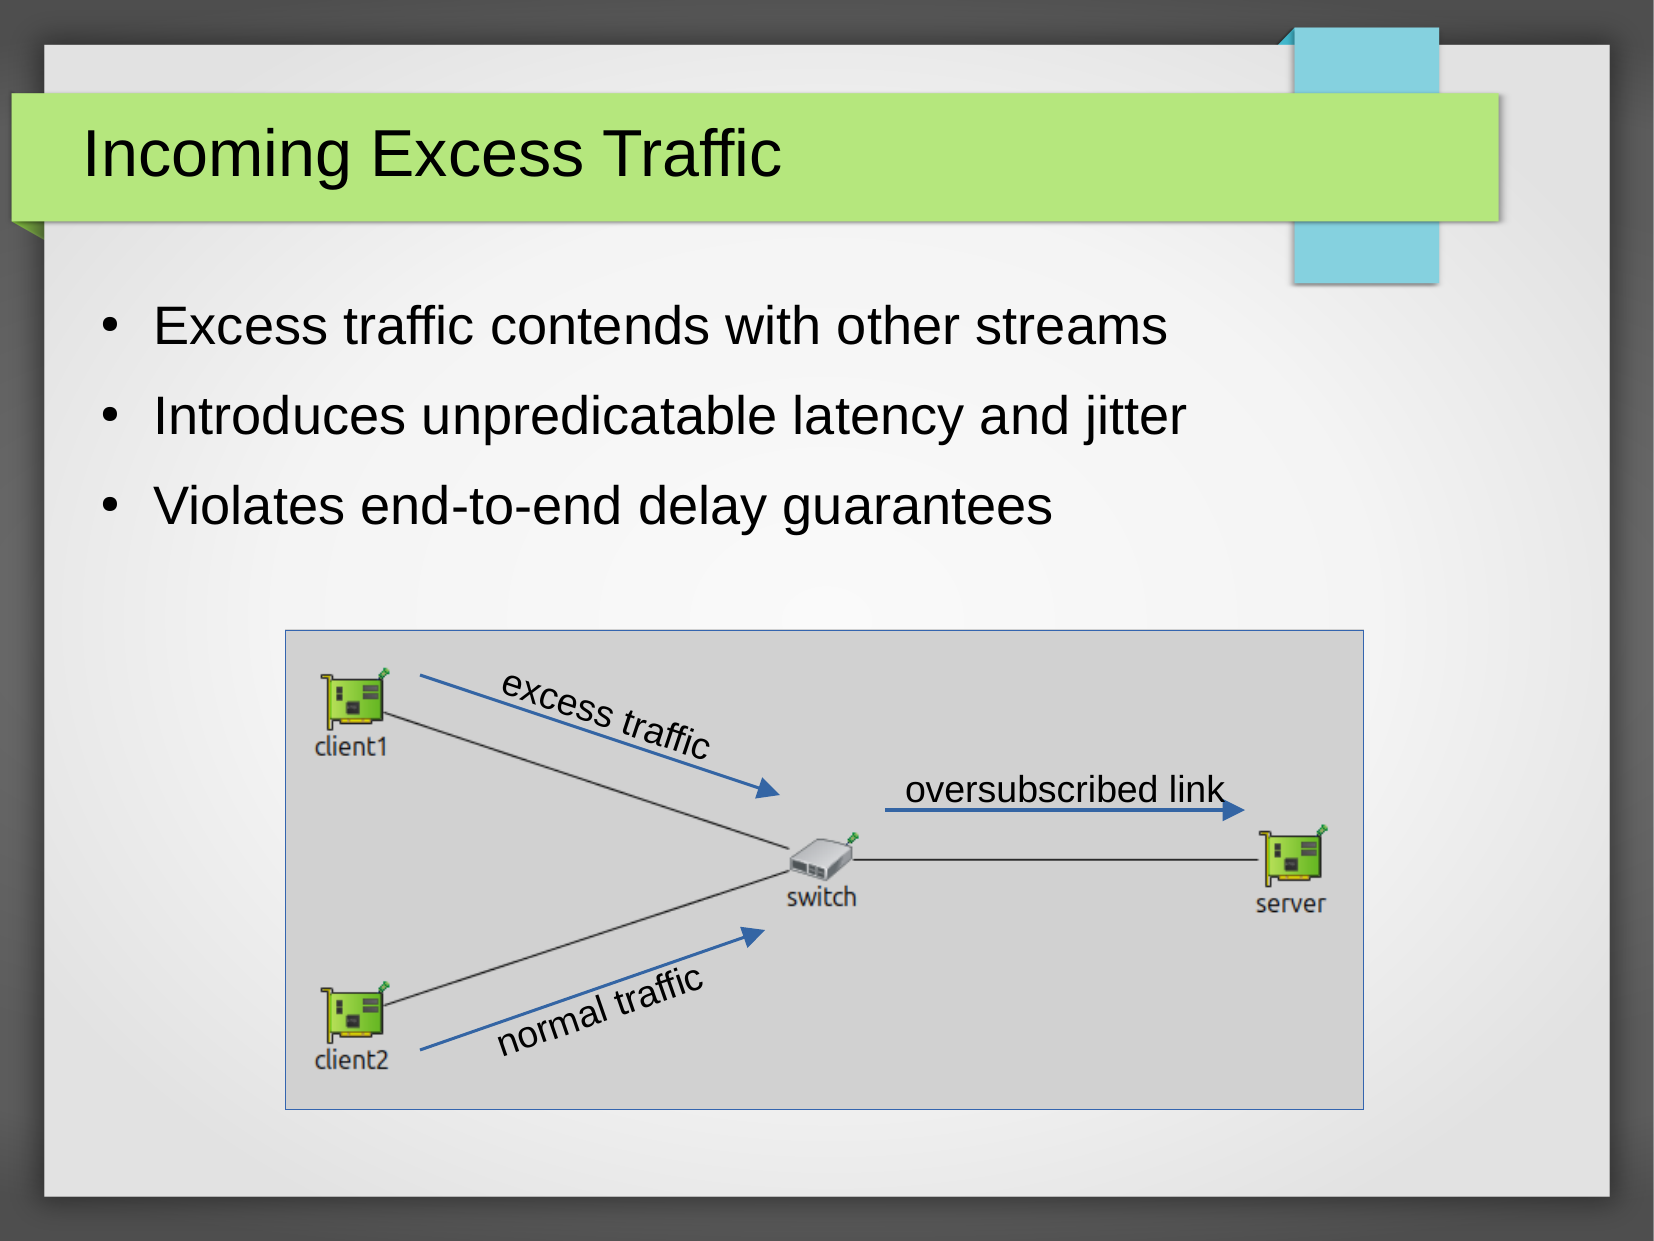

# Incoming Excess Traffic
Excess traffic contends with other streams
Introduces unpredicatable latency and jitter
Violates end-to-end delay guarantees
excess traffic
oversubscribed link
normal traffic